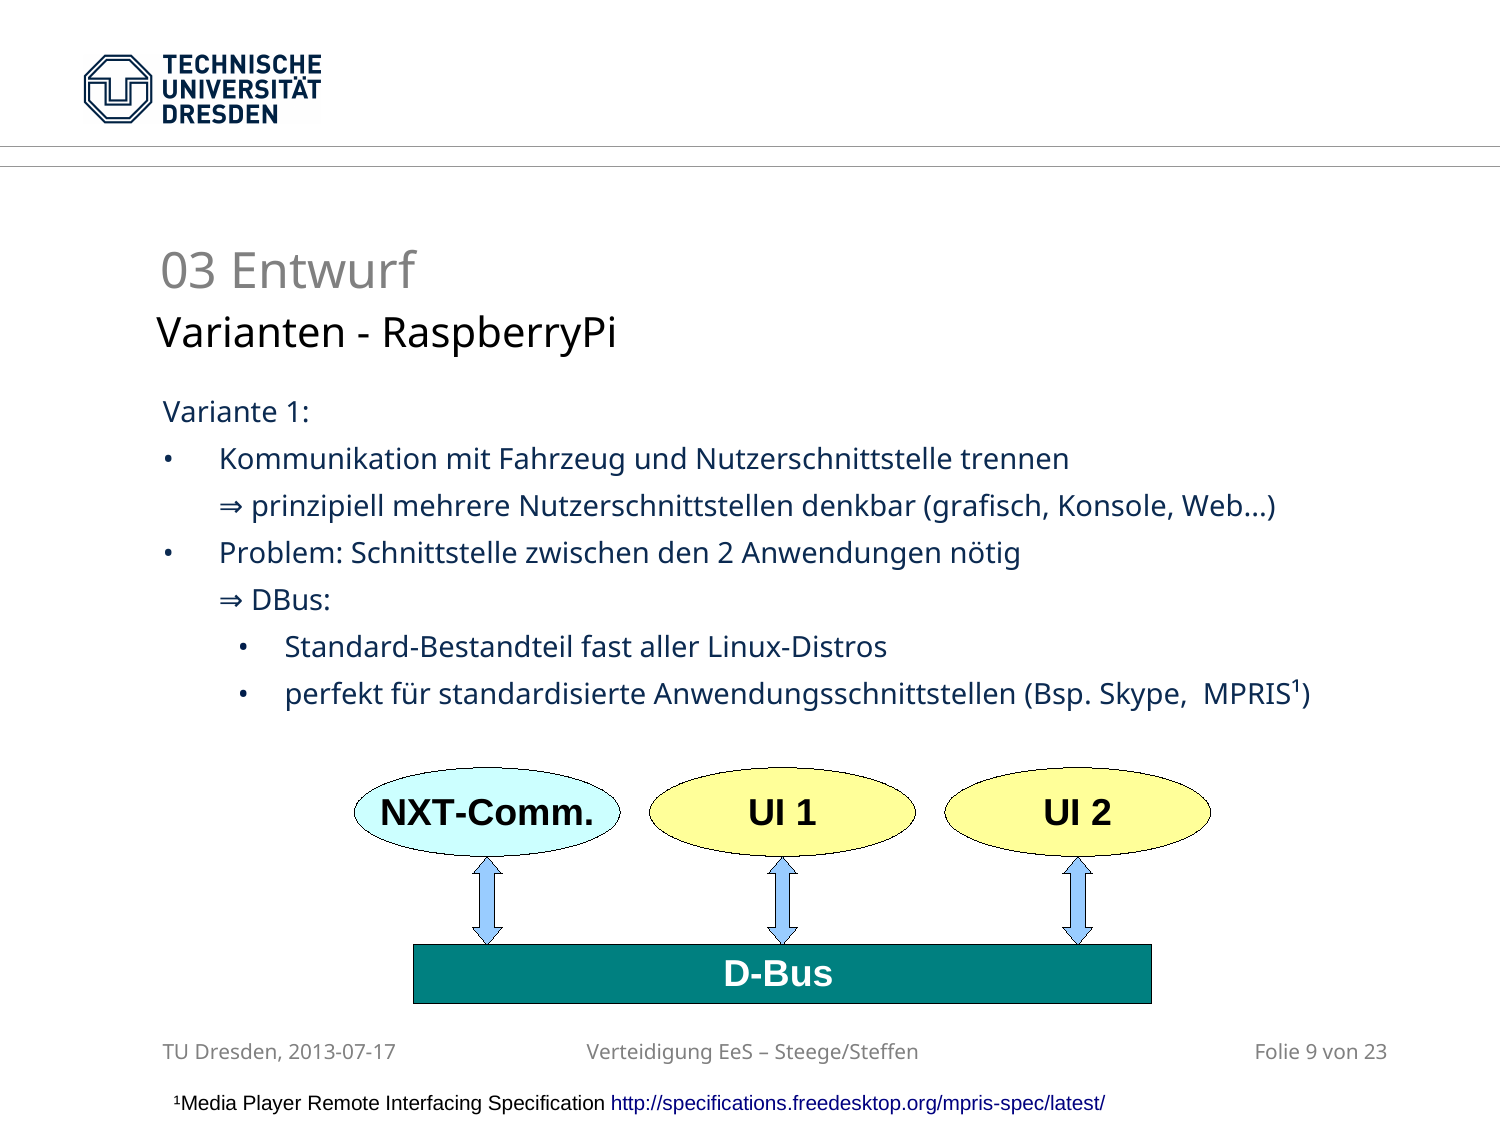

# 03 Entwurf
Varianten - RaspberryPi
Variante 1:
Kommunikation mit Fahrzeug und Nutzerschnittstelle trennen
⇒ prinzipiell mehrere Nutzerschnittstellen denkbar (grafisch, Konsole, Web...)
Problem: Schnittstelle zwischen den 2 Anwendungen nötig
⇒ DBus:
Standard-Bestandteil fast aller Linux-Distros
perfekt für standardisierte Anwendungsschnittstellen (Bsp. Skype, MPRIS¹)
NXT-Comm.
UI 1
UI 2
D-Bus
9
¹Media Player Remote Interfacing Specification http://specifications.freedesktop.org/mpris-spec/latest/